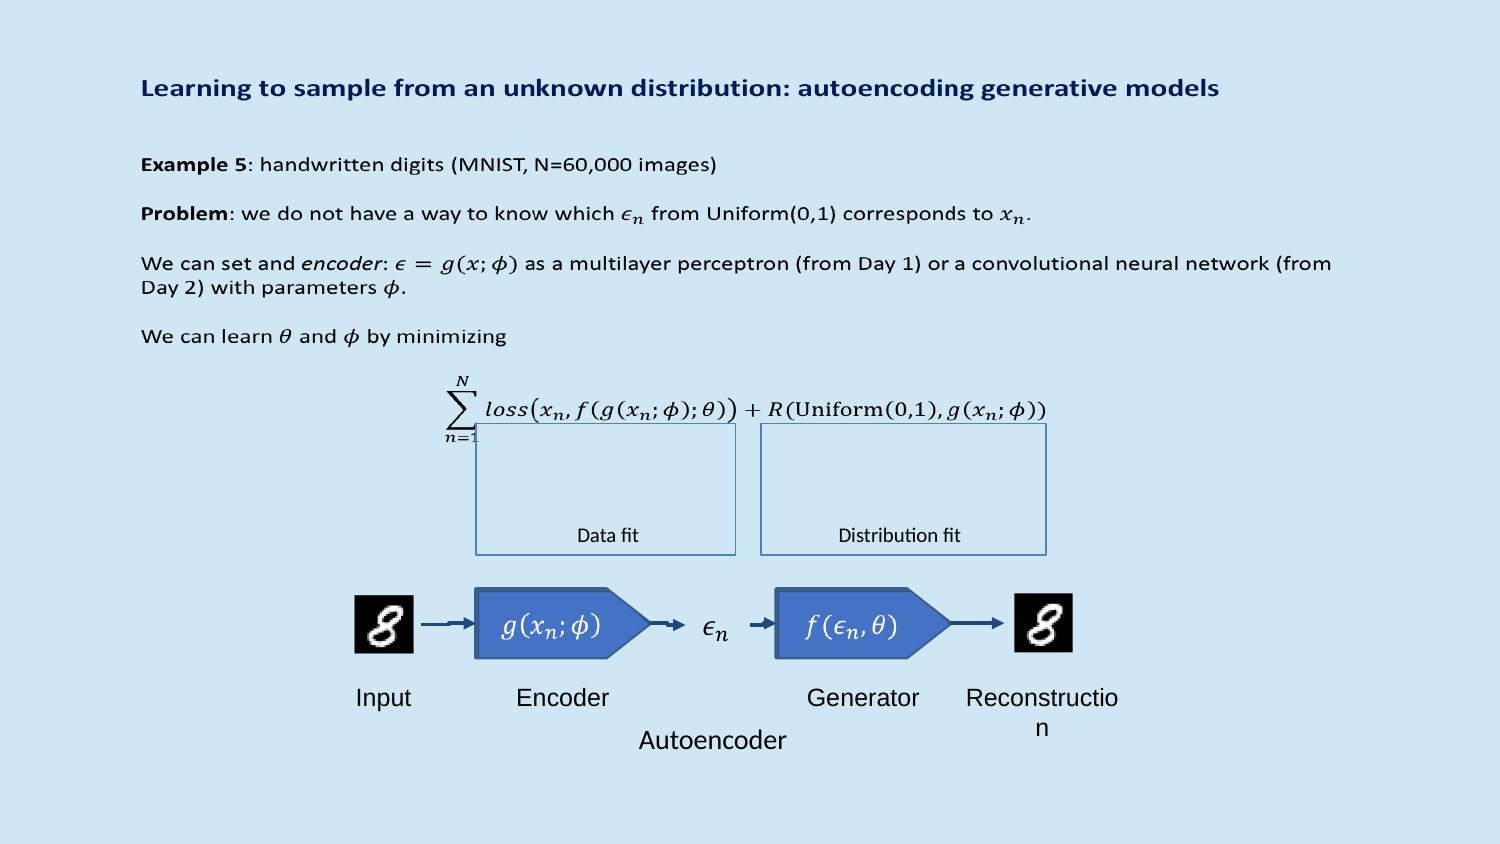

Data fit
Distribution fit
Input
Encoder
Generator
Reconstruction
Autoencoder